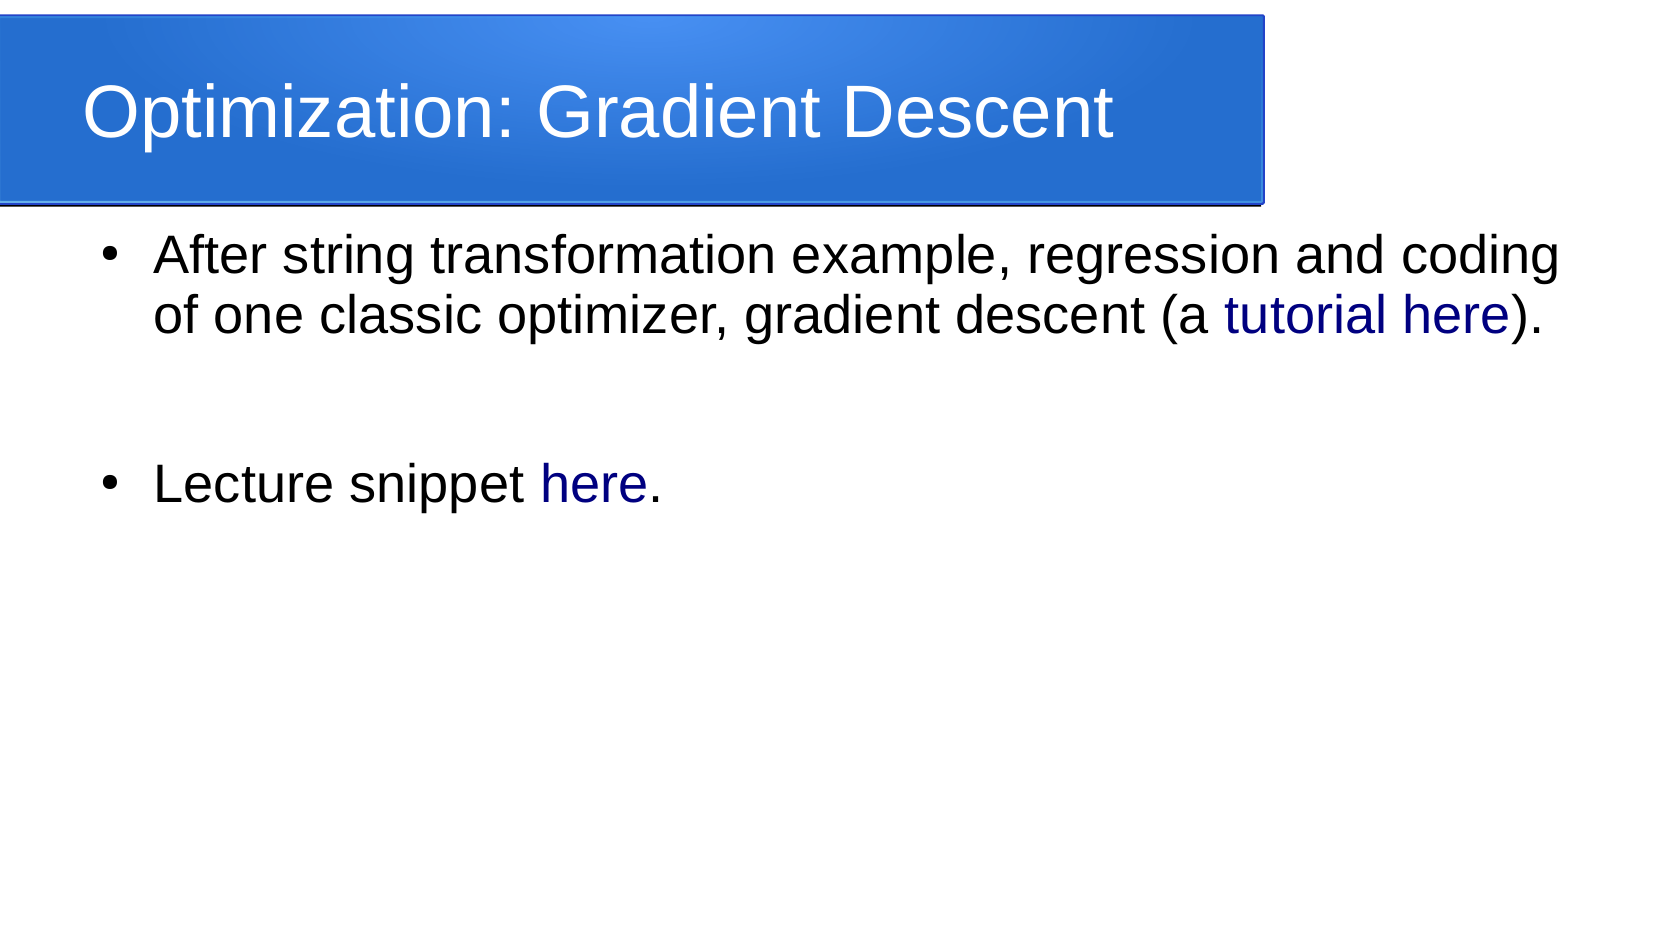

# Optimization: Gradient Descent
After string transformation example, regression and coding of one classic optimizer, gradient descent (a tutorial here).
Lecture snippet here.